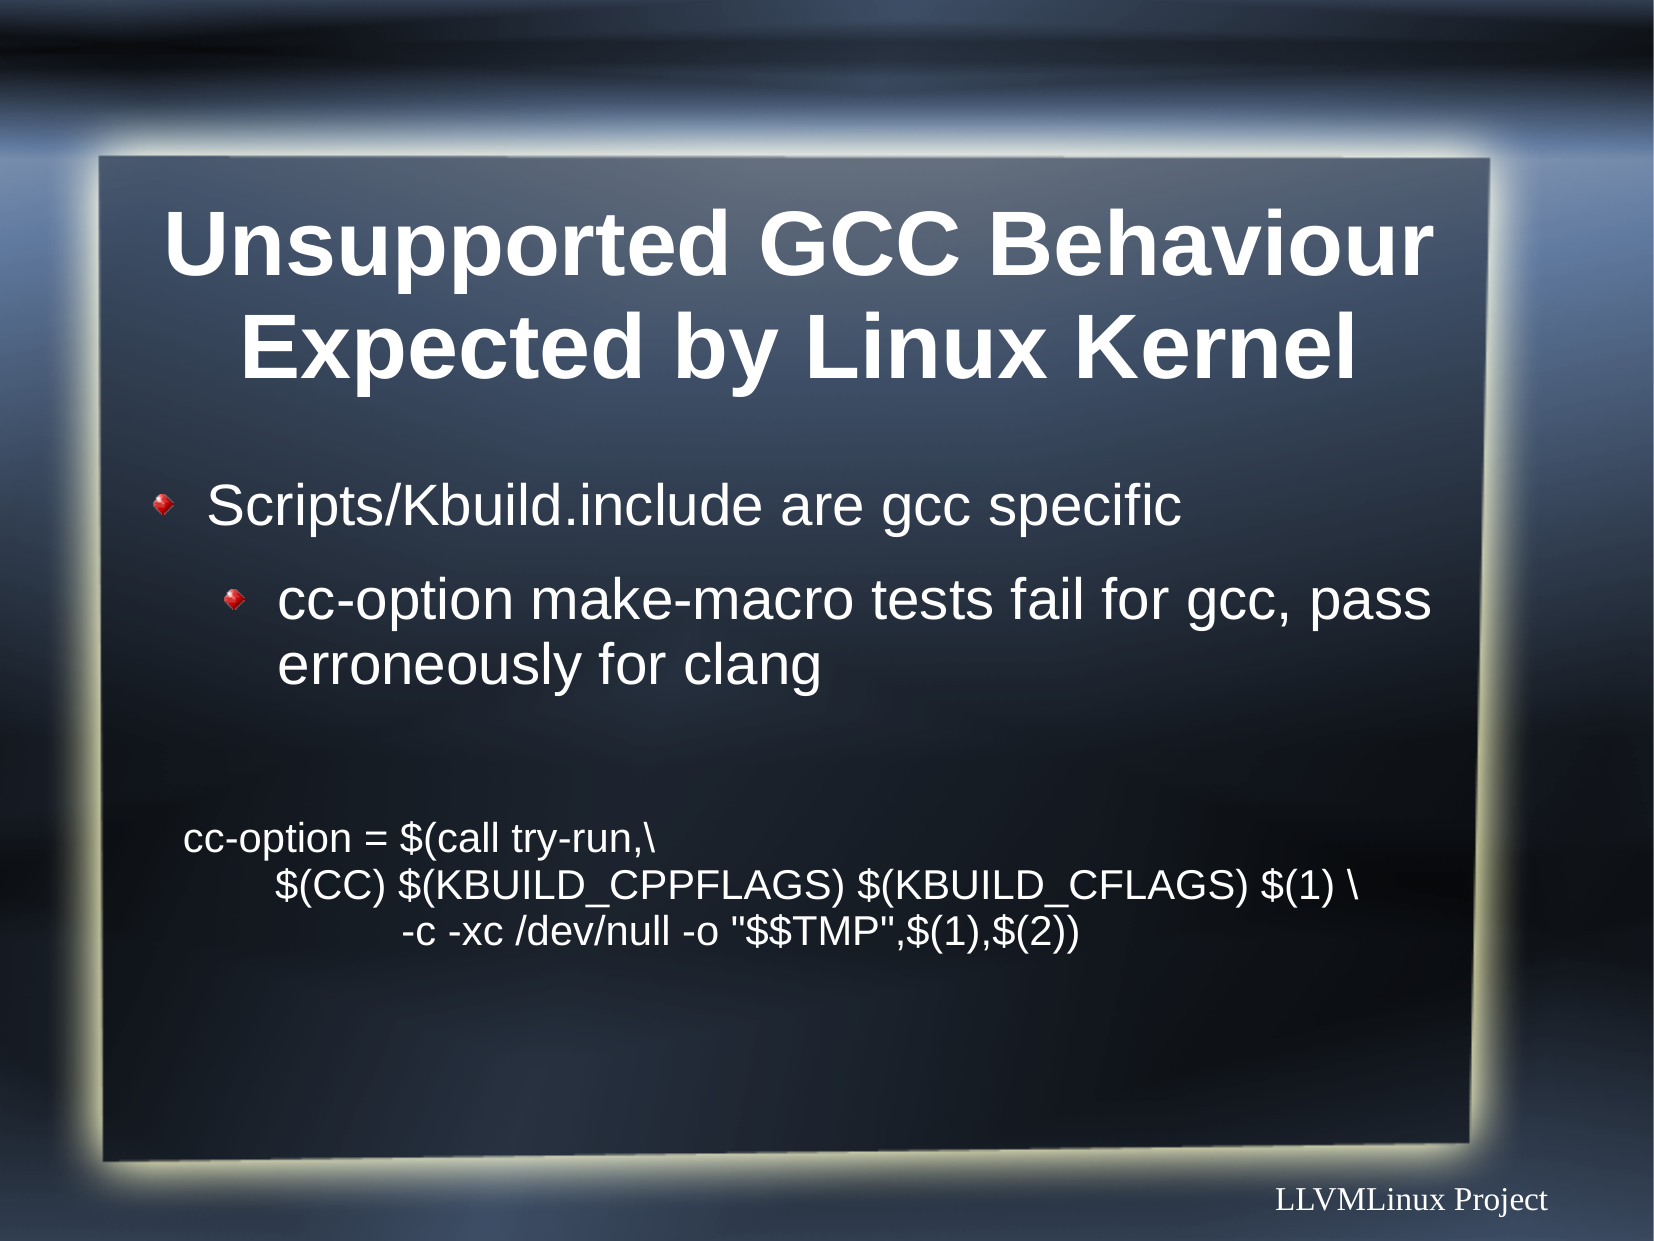

# Unsupported GCC Behaviour Expected by Linux Kernel
Scripts/Kbuild.include are gcc specific
cc-option make-macro tests fail for gcc, pass erroneously for clang
cc-option = $(call try-run,\
 $(CC) $(KBUILD_CPPFLAGS) $(KBUILD_CFLAGS) $(1) \
 -c -xc /dev/null -o "$$TMP",$(1),$(2))